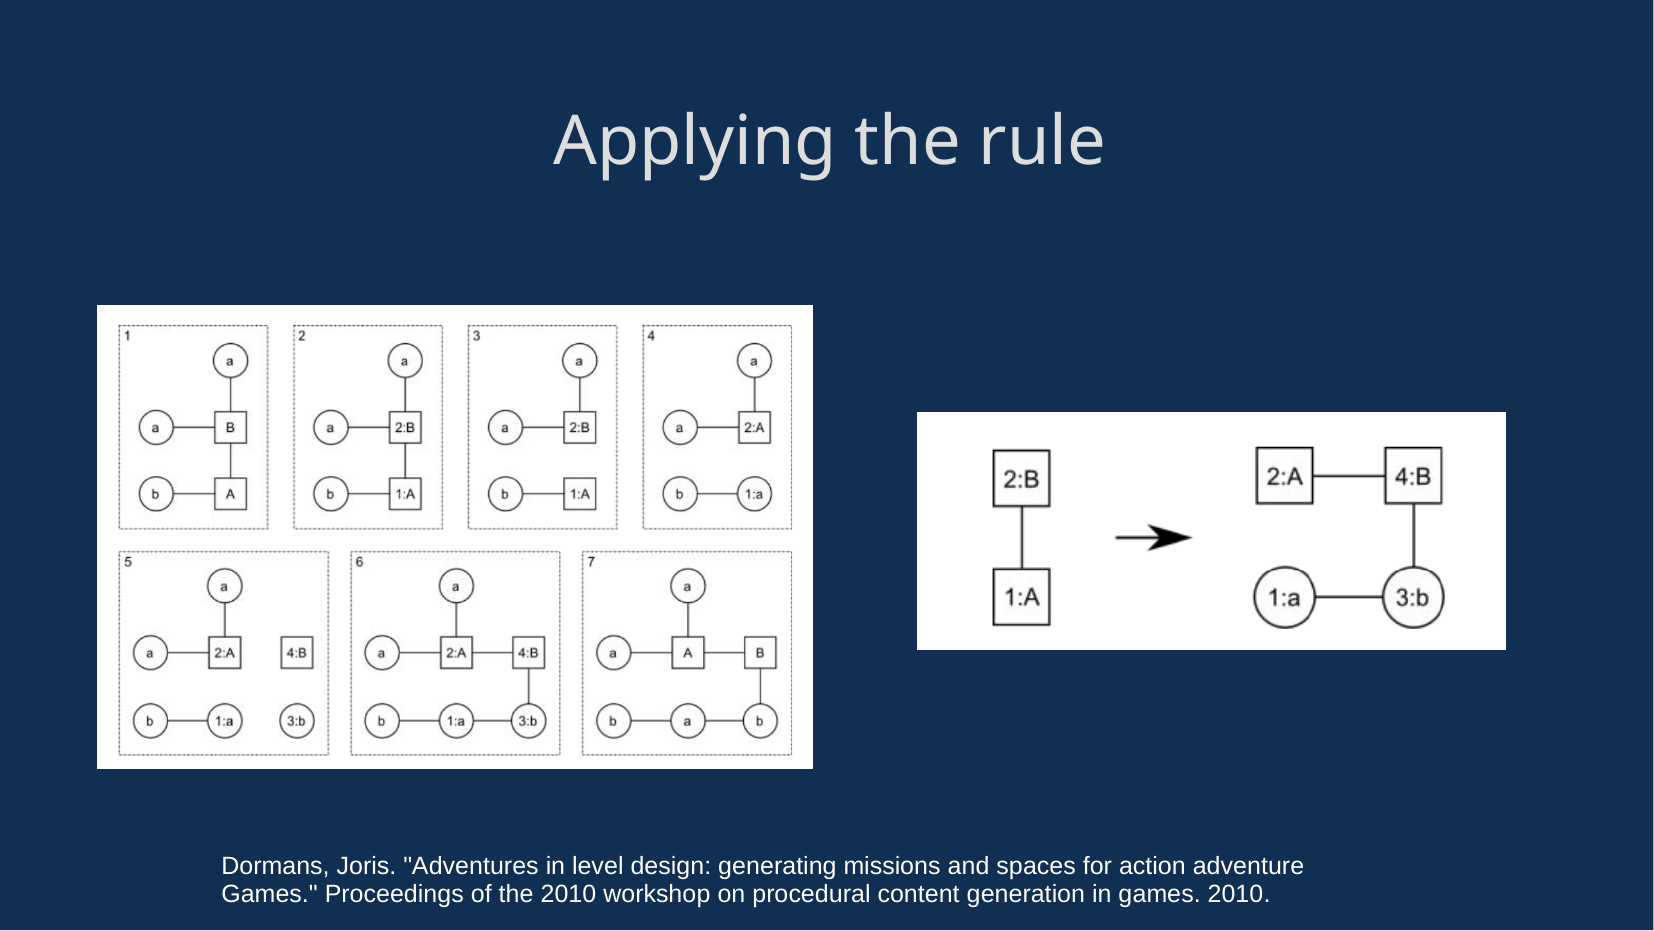

# Applying the rule
Dormans, Joris. "Adventures in level design: generating missions and spaces for action adventure
Games." Proceedings of the 2010 workshop on procedural content generation in games. 2010.